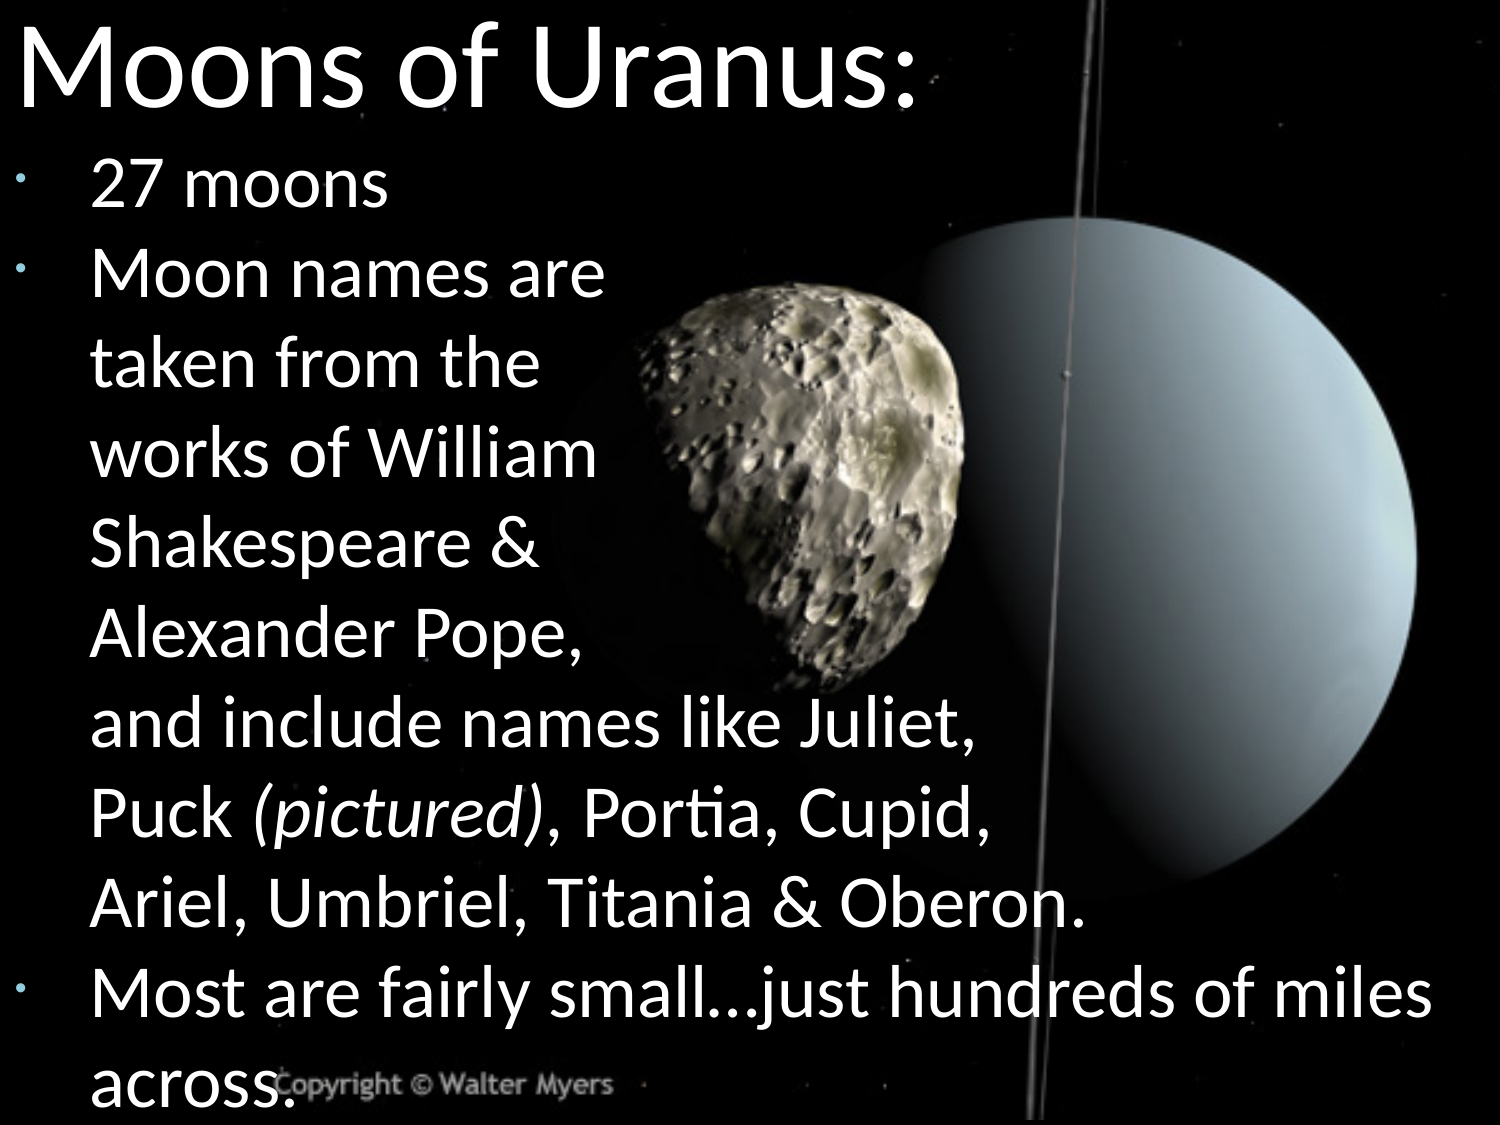

Moons of Uranus:
27 moons
Moon names are
	taken from the
	works of William
	Shakespeare &
	Alexander Pope,
	and include names like Juliet,
	Puck (pictured), Portia, Cupid,
	Ariel, Umbriel, Titania & Oberon.
Most are fairly small…just hundreds of miles across.